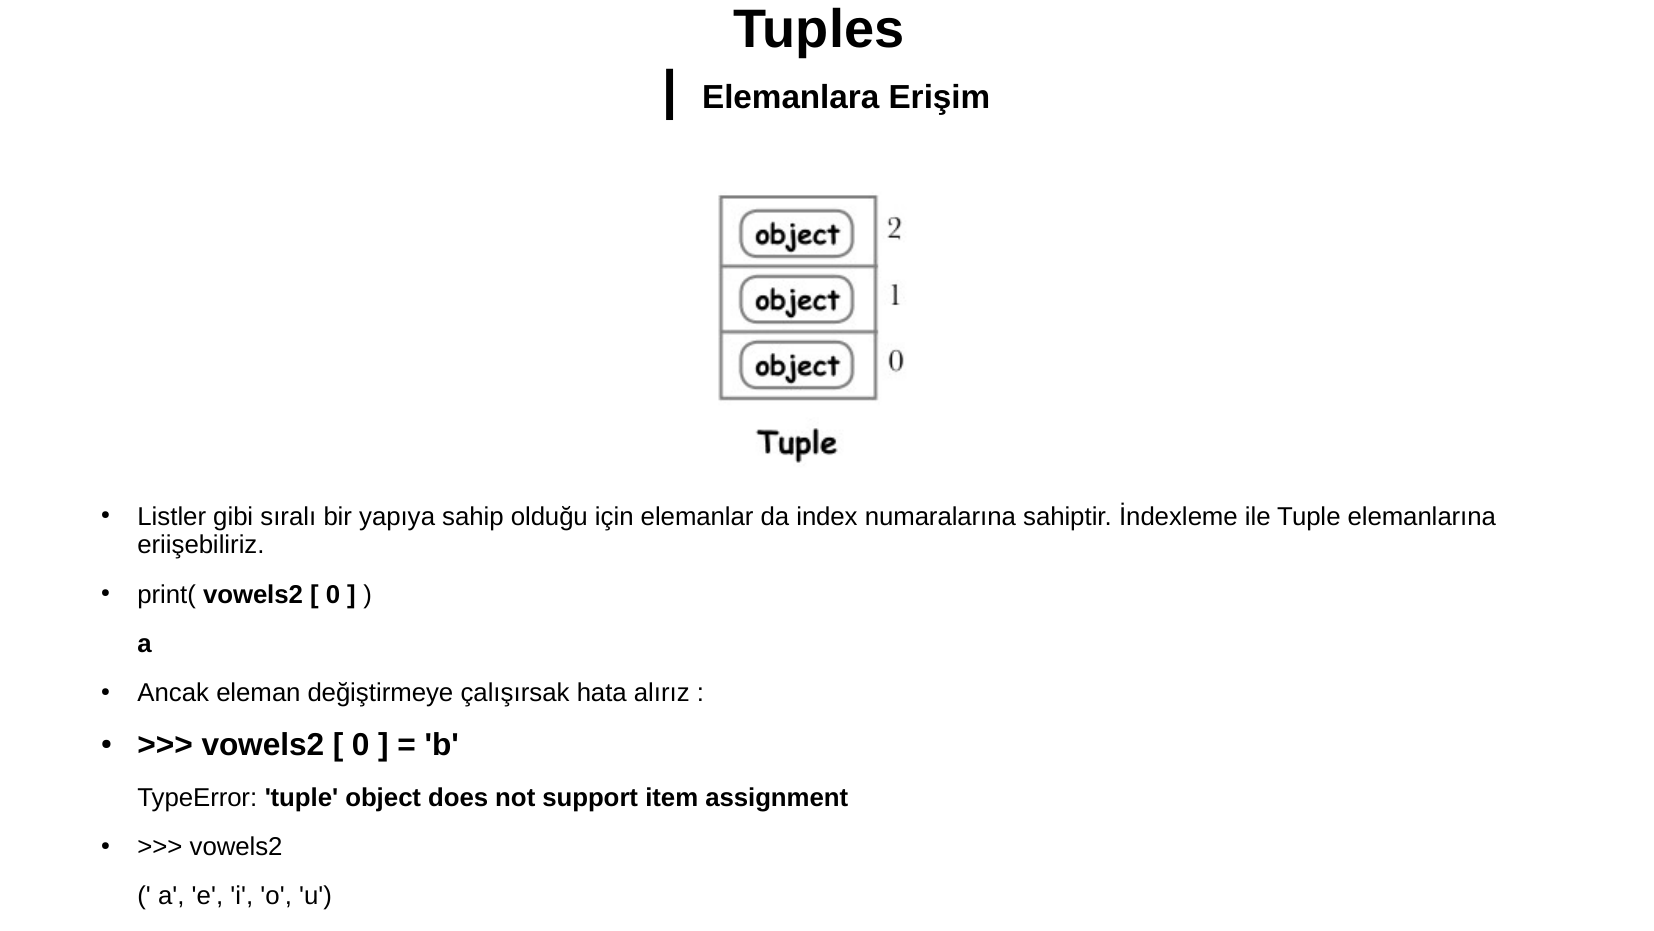

# Tuples | Elemanlara Erişim
Listler gibi sıralı bir yapıya sahip olduğu için elemanlar da index numaralarına sahiptir. İndexleme ile Tuple elemanlarına eriişebiliriz.
print( vowels2 [ 0 ] )
a
Ancak eleman değiştirmeye çalışırsak hata alırız :
>>> vowels2 [ 0 ] = 'b'
TypeError: 'tuple' object does not support item assignment
>>> vowels2
(' a', 'e', 'i', 'o', 'u')